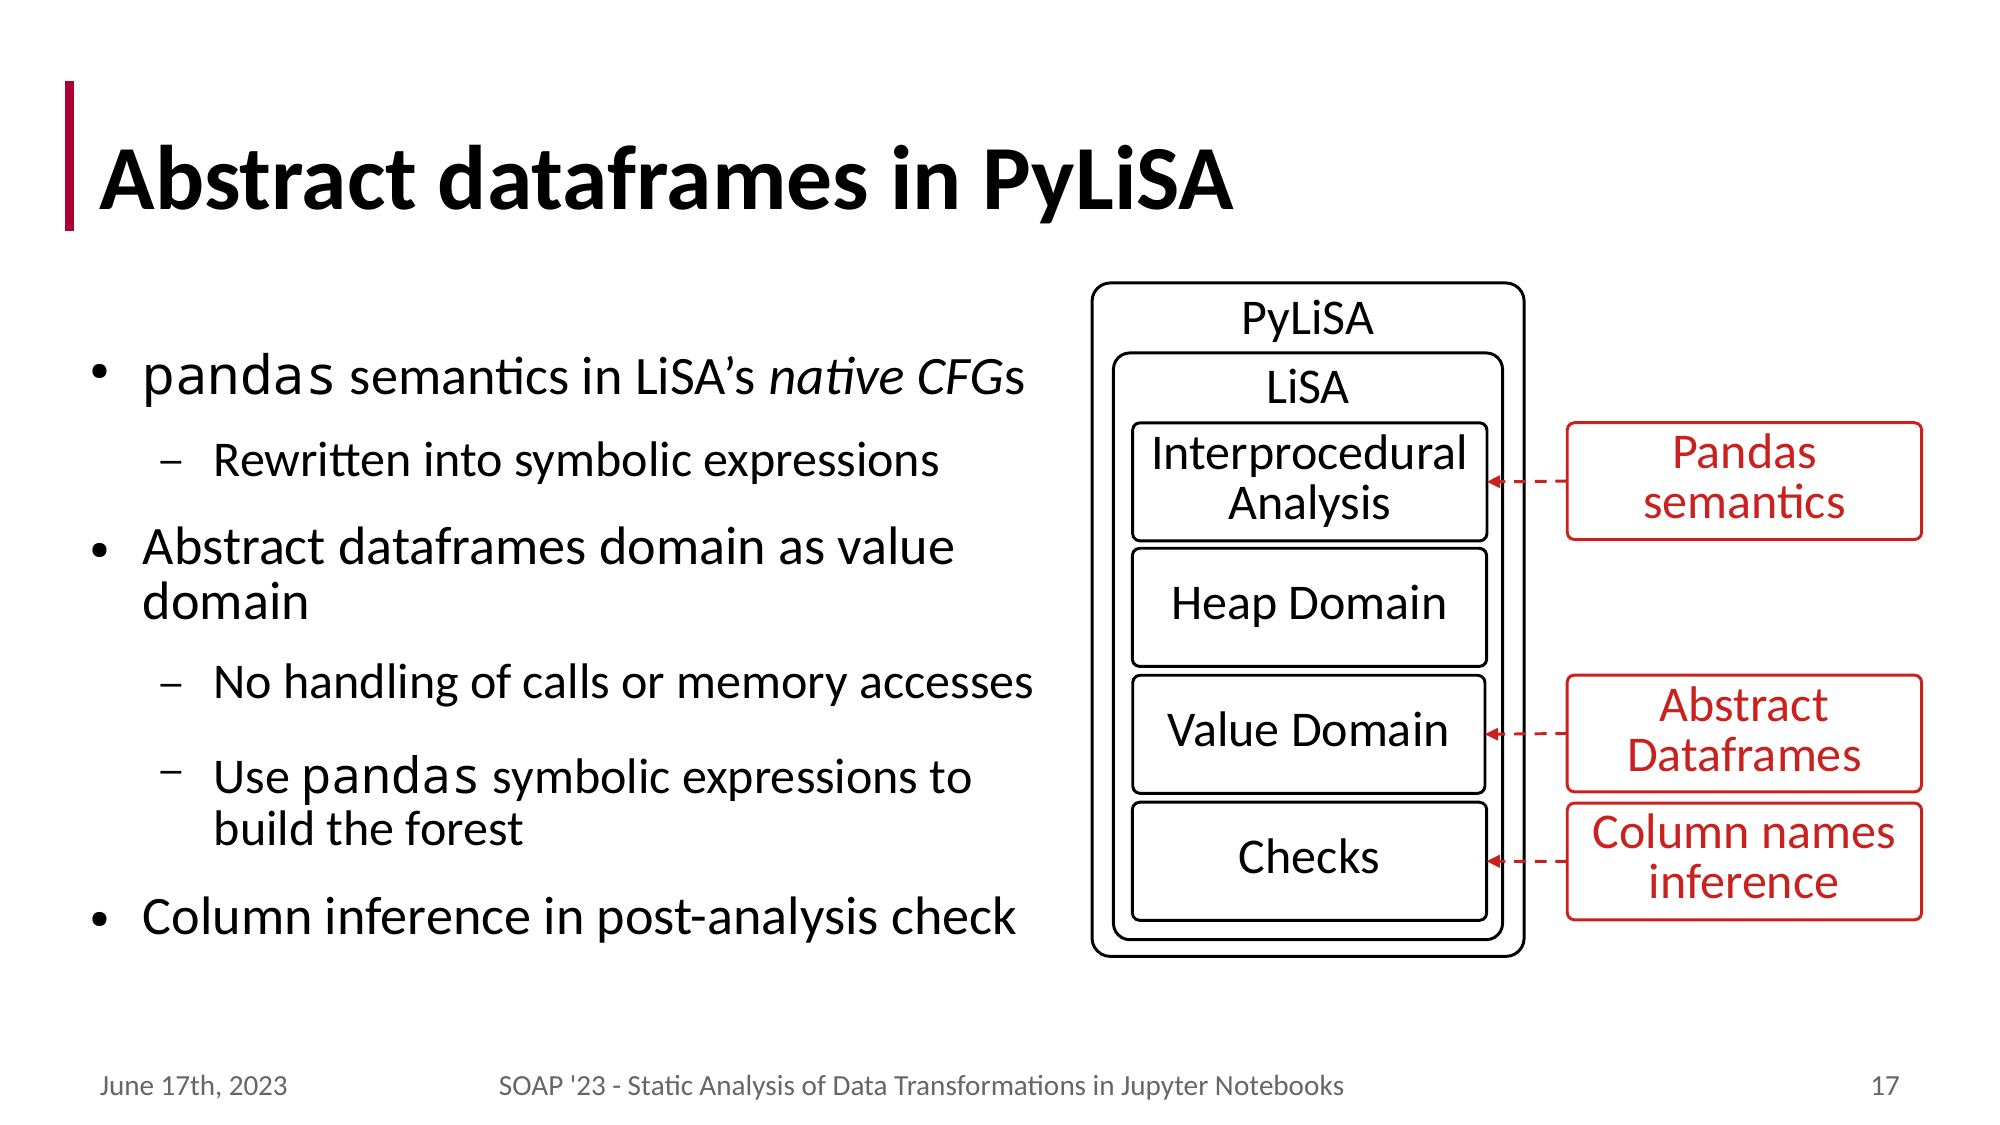

# Abstract dataframes in PyLiSA
PyLiSA
pandas semantics in LiSA’s native CFGs
Rewritten into symbolic expressions
Abstract dataframes domain as value domain
No handling of calls or memory accesses
Use pandas symbolic expressions to build the forest
Column inference in post-analysis check
LiSA
Interprocedural
Analysis
Pandas semantics
Heap Domain
Abstract Dataframes
Value Domain
Checks
Column names inference
June 17th, 2023
SOAP '23 - Static Analysis of Data Transformations in Jupyter Notebooks
17